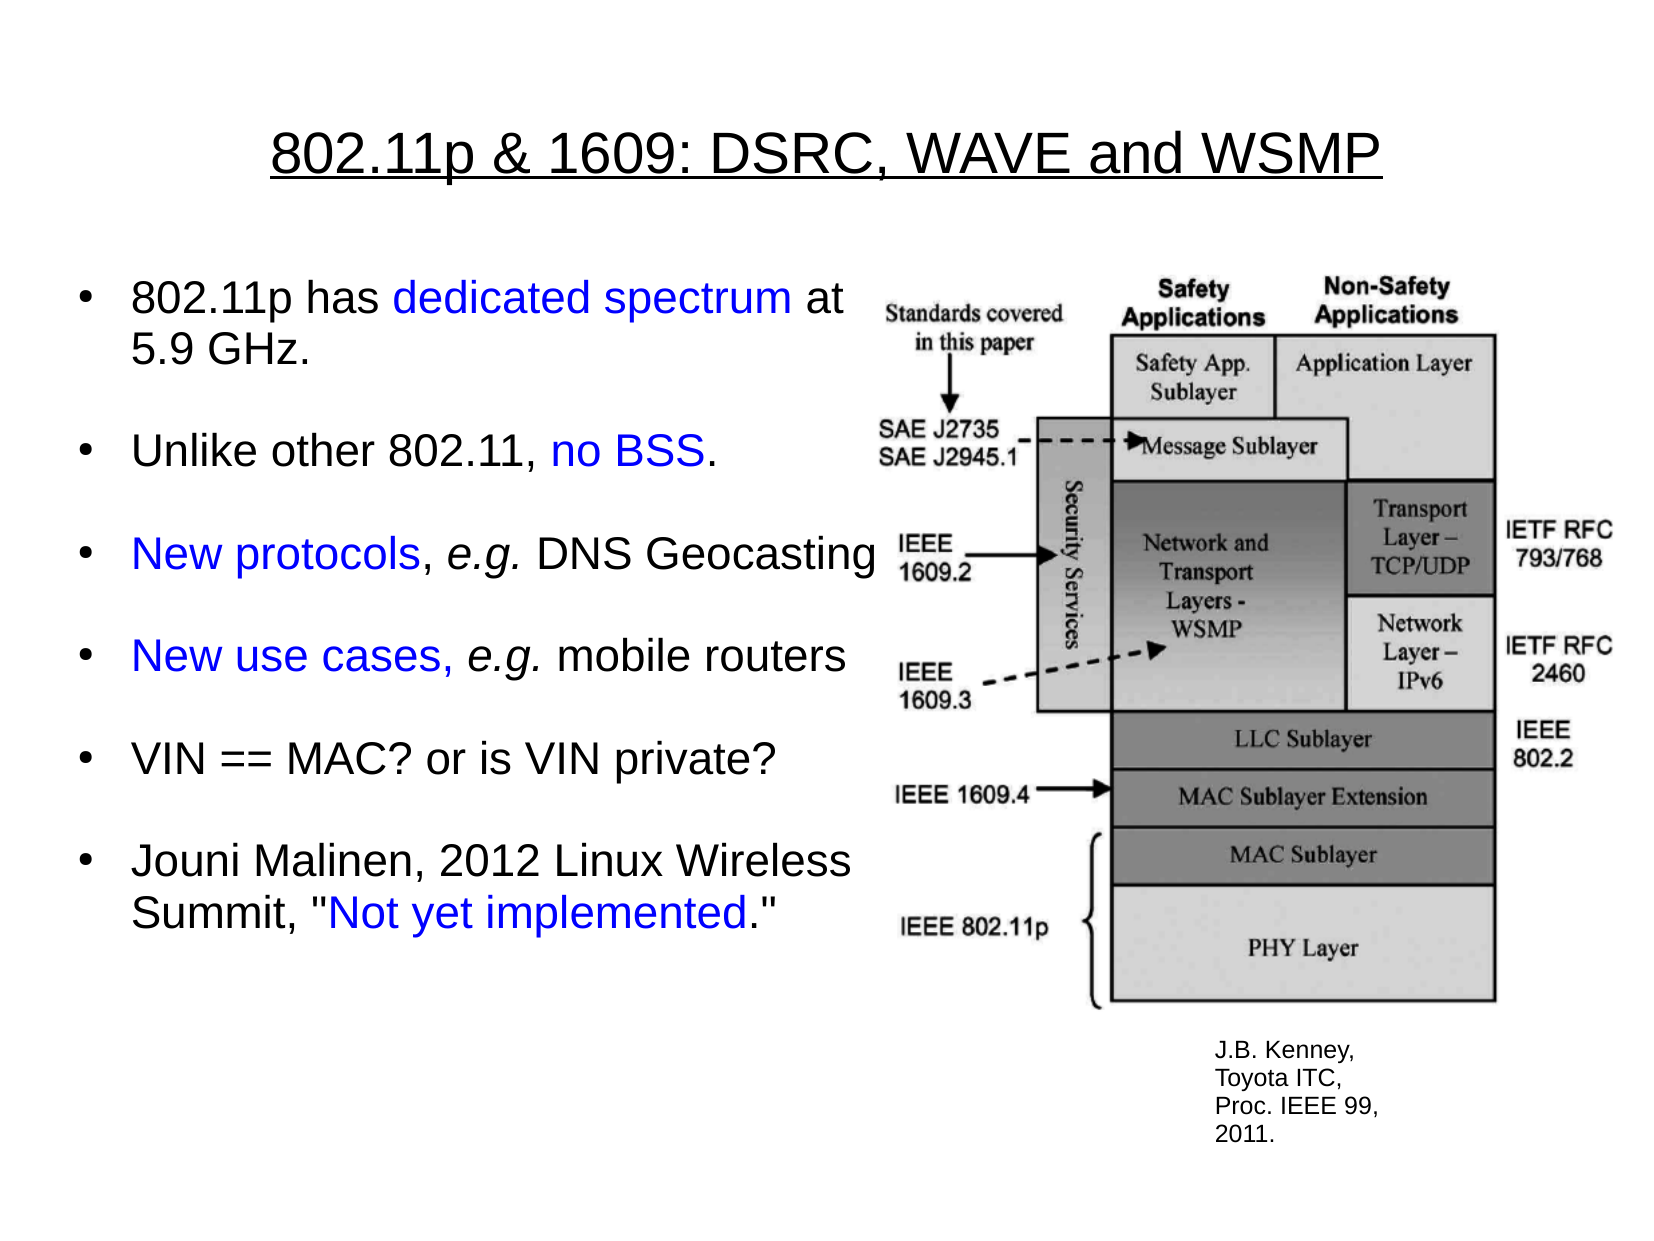

# 802.11p & 1609: DSRC, WAVE and WSMP
802.11p has dedicated spectrum at 5.9 GHz.
Unlike other 802.11, no BSS.
New protocols, e.g. DNS Geocasting.
New use cases, e.g. mobile routers
VIN == MAC? or is VIN private?
Jouni Malinen, 2012 Linux Wireless
Summit, "Not yet implemented."
J.B. Kenney,
Toyota ITC,
Proc. IEEE 99,
2011.
19